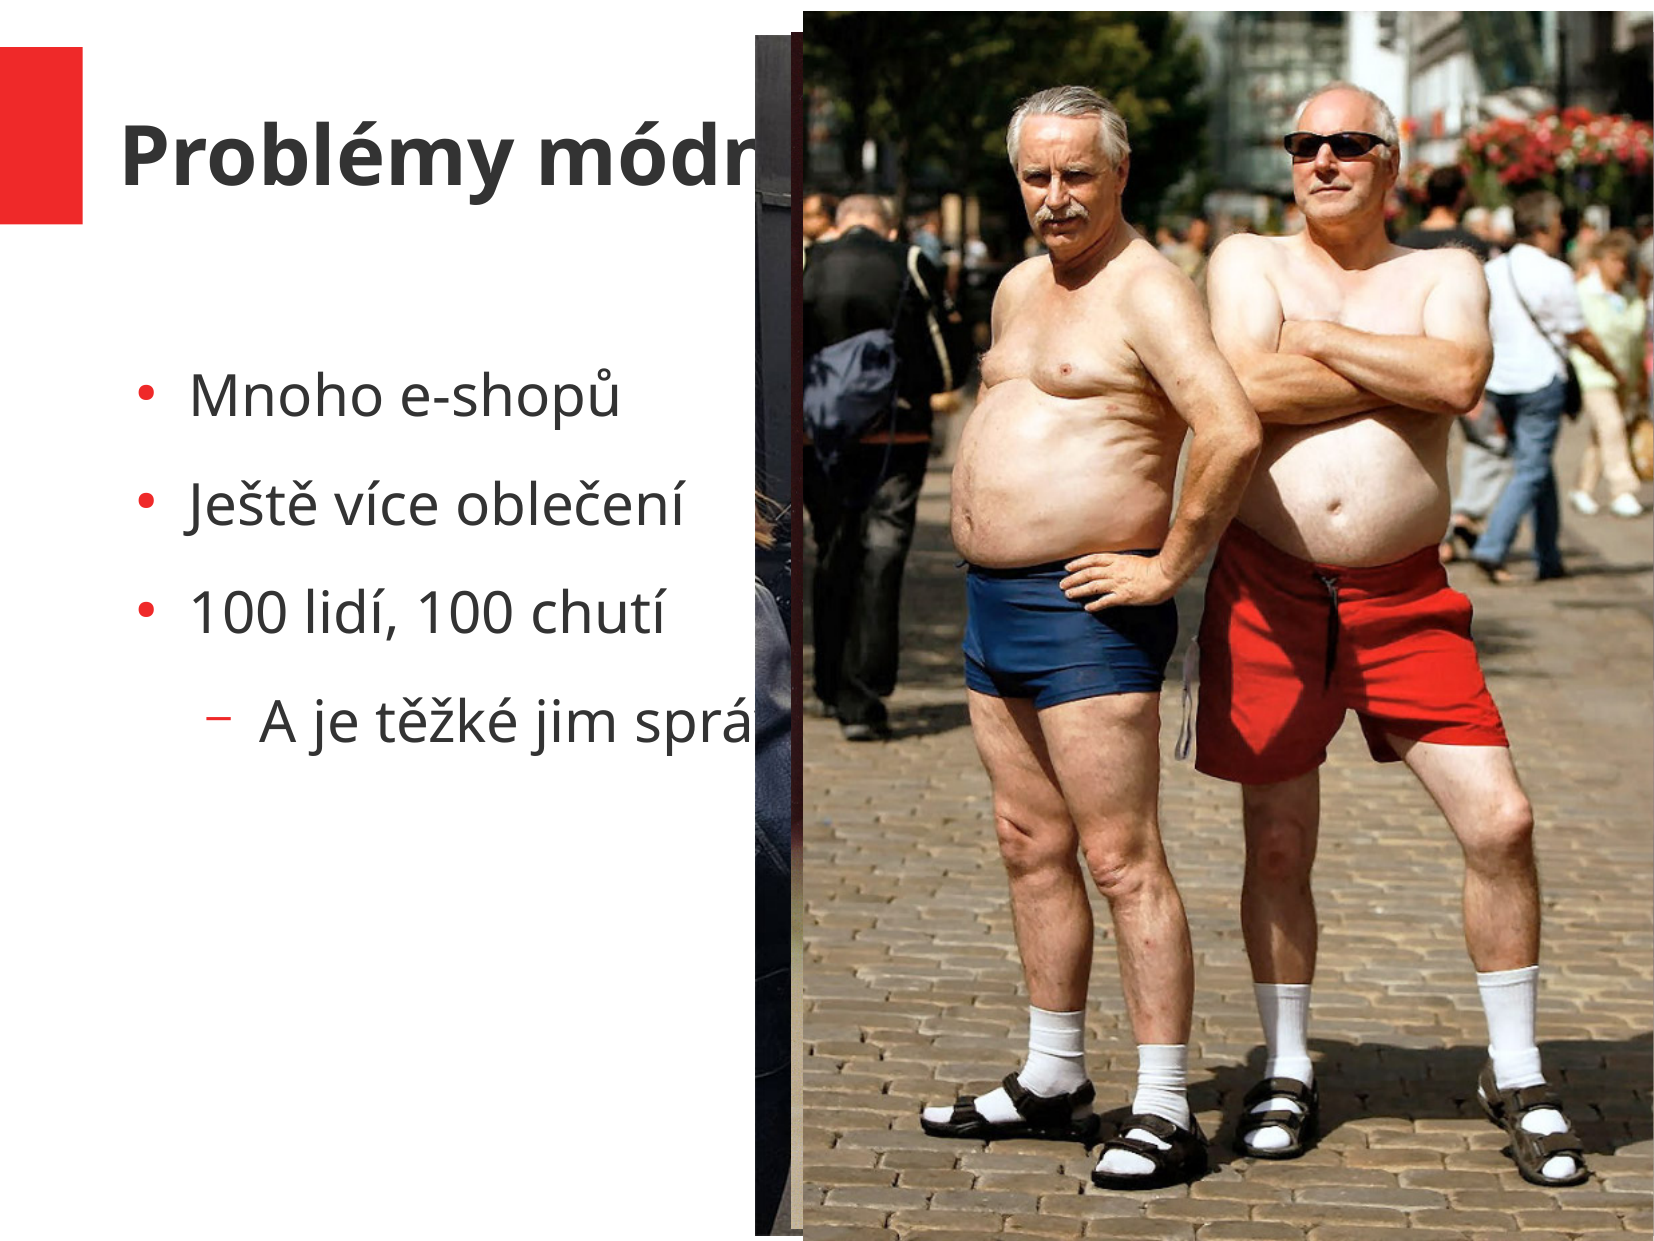

# Problémy módního doporučování
Mnoho e-shopů
Ještě více oblečení
100 lidí, 100 chutí
A je těžké jim správně doporučit
2